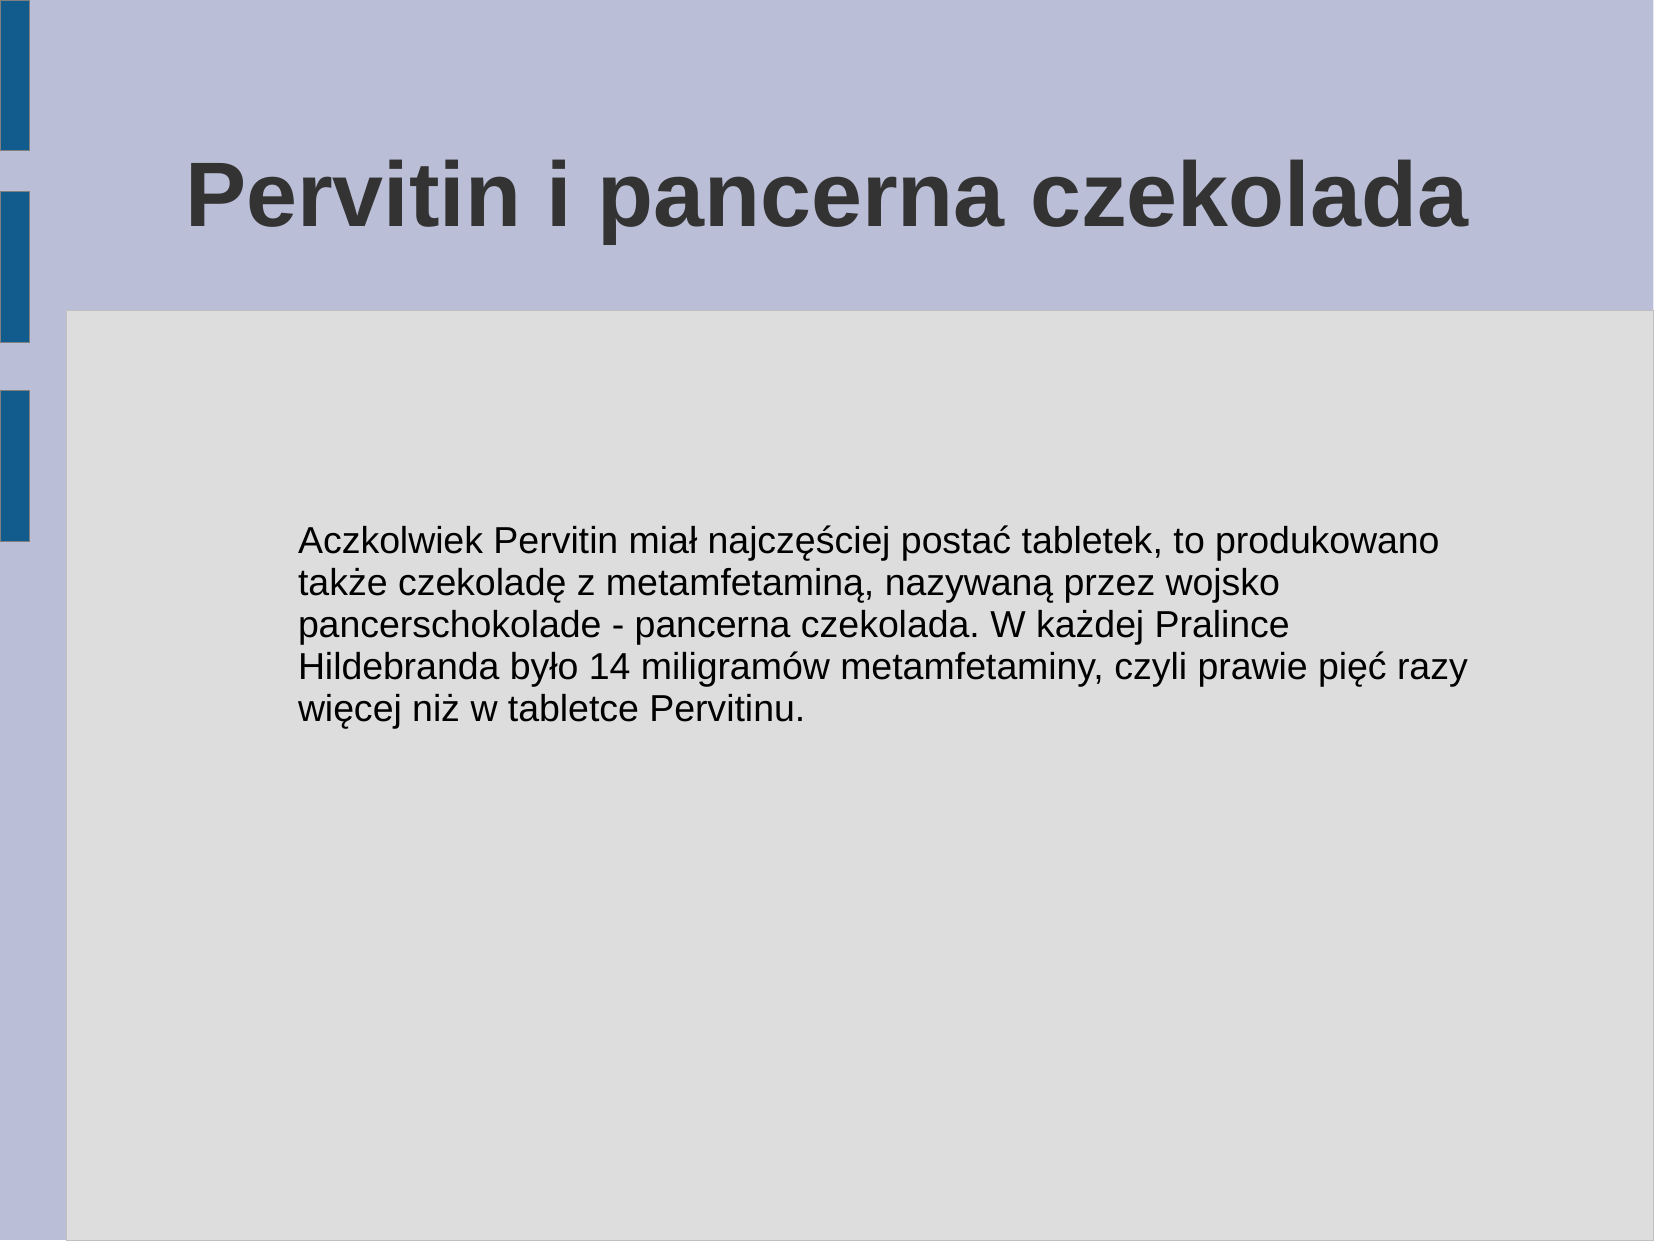

# Pervitin i pancerna czekolada
Aczkolwiek Pervitin miał najczęściej postać tabletek, to produkowano także czekoladę z metamfetaminą, nazywaną przez wojsko pancerschokolade - pancerna czekolada. W każdej Pralince Hildebranda było 14 miligramów metamfetaminy, czyli prawie pięć razy więcej niż w tabletce Pervitinu.